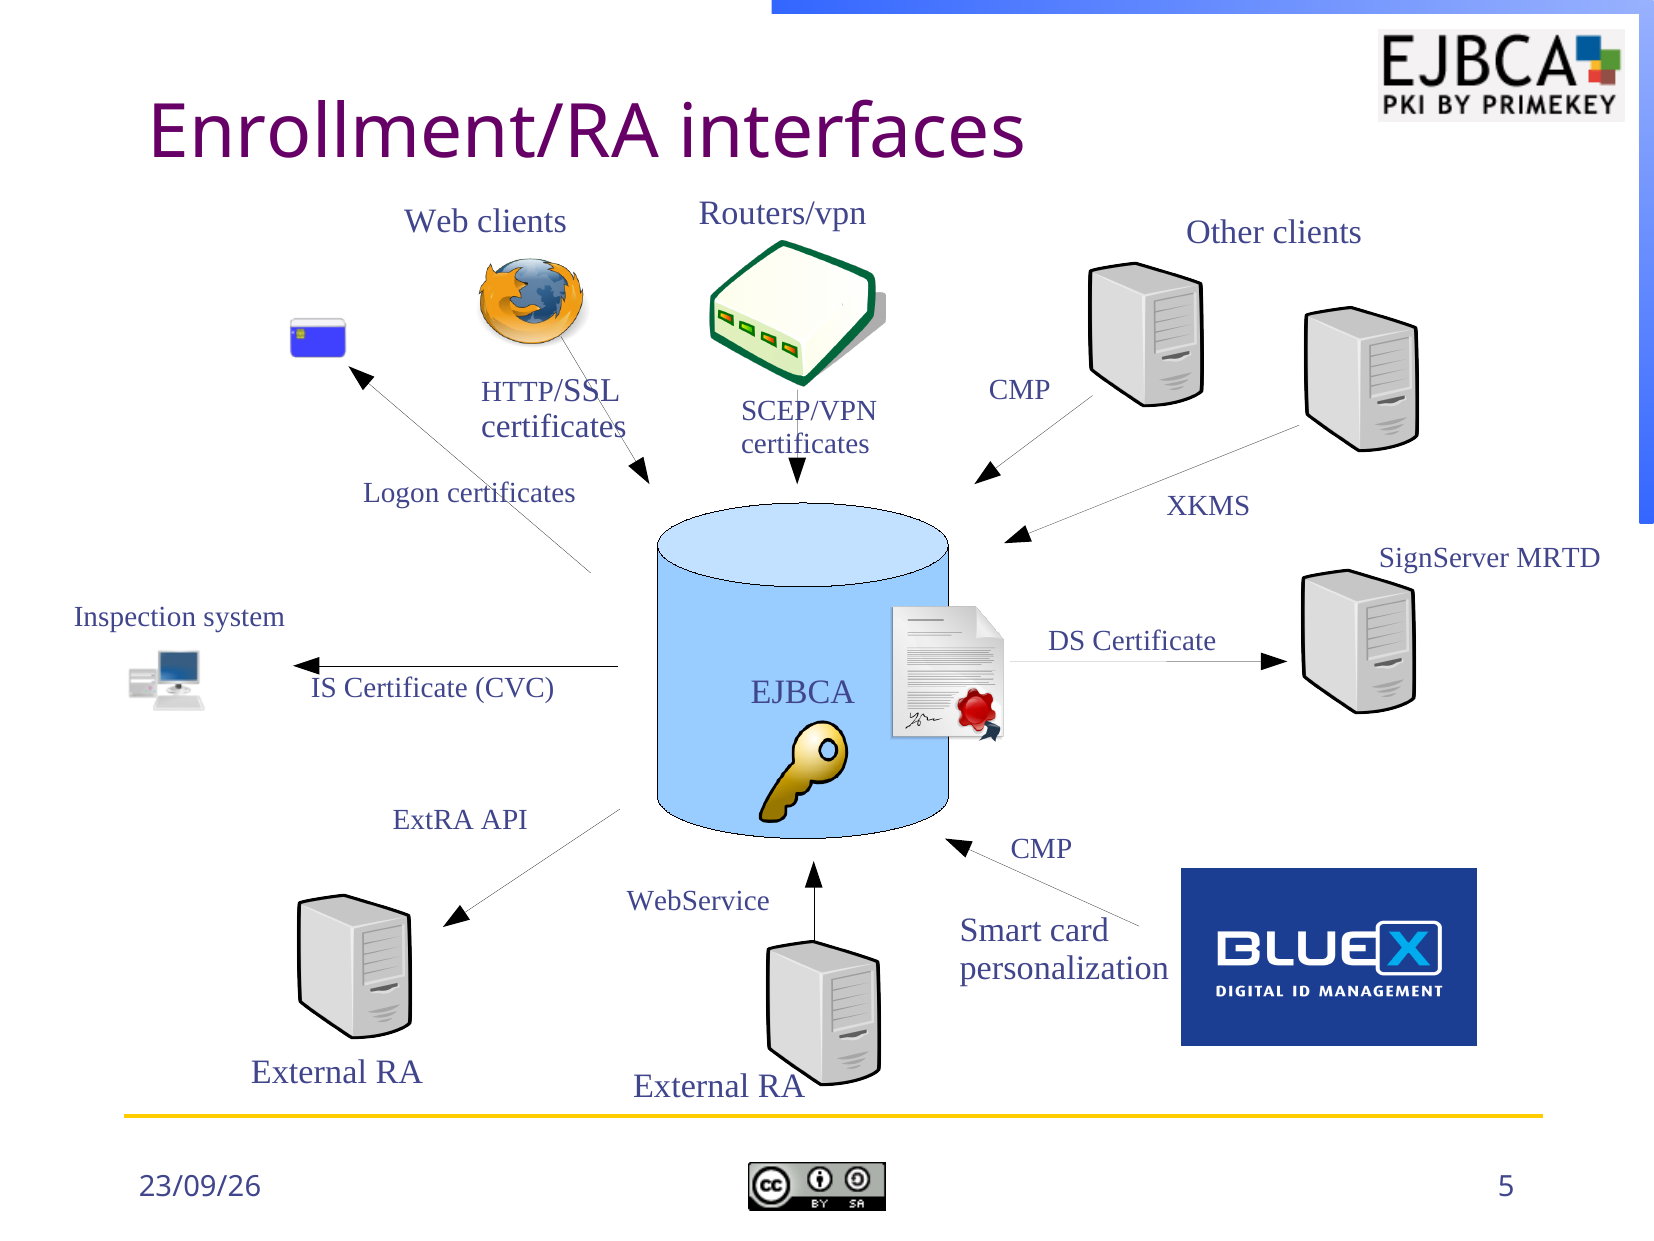

# Enrollment/RA interfaces
Routers/vpn
Web clients
Other clients
HTTP/SSL certificates
CMP
SCEP/VPN certificates
Logon certificates
XKMS
EJBCA
SignServer MRTD
Inspection system
DS Certificate
IS Certificate (CVC)
ExtRA API
CMP
WebService
Smart card personalization
External RA
External RA
5